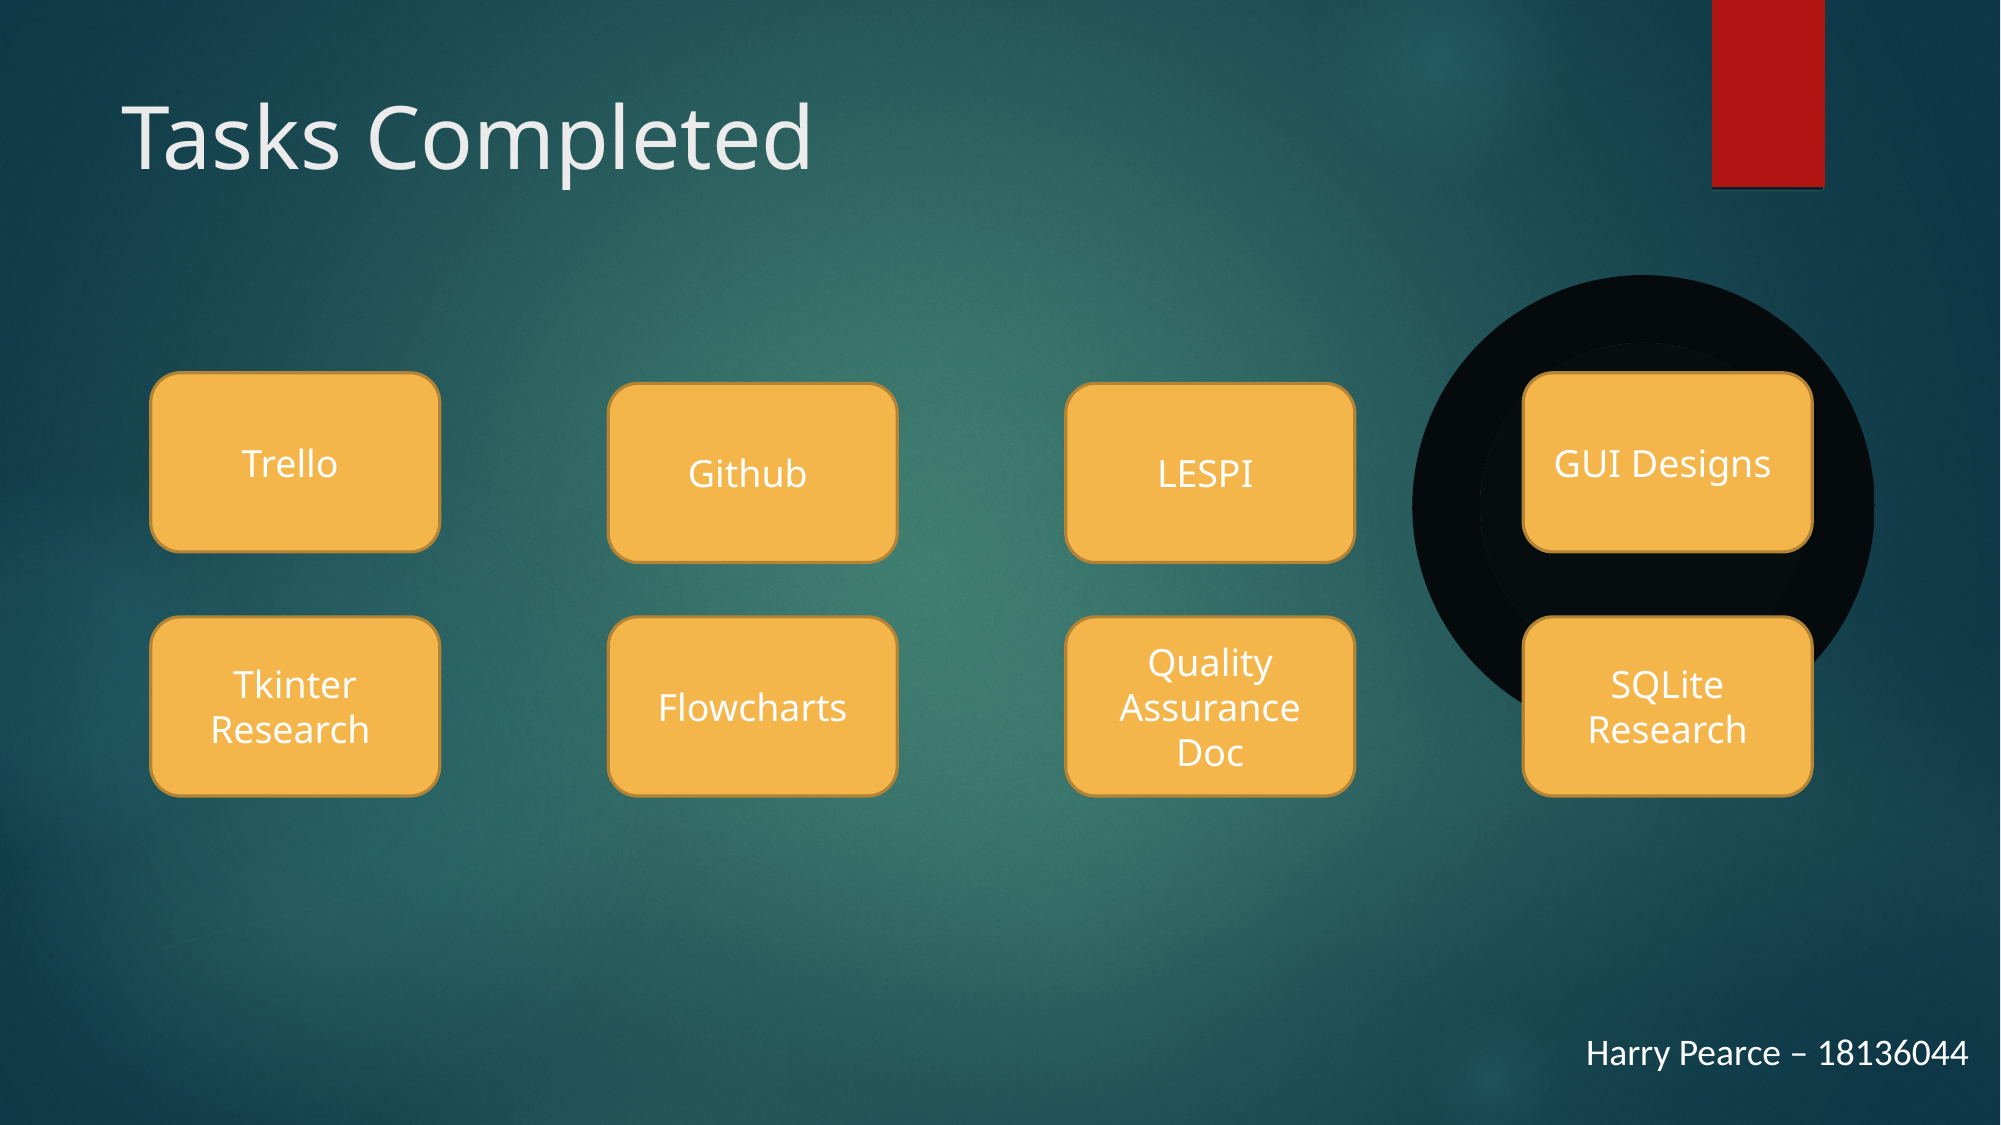

# Tasks Completed
Trello
GUI Designs
Github
LESPI
Tkinter Research
Flowcharts
Quality Assurance Doc
SQLite Research
Harry Pearce – 18136044